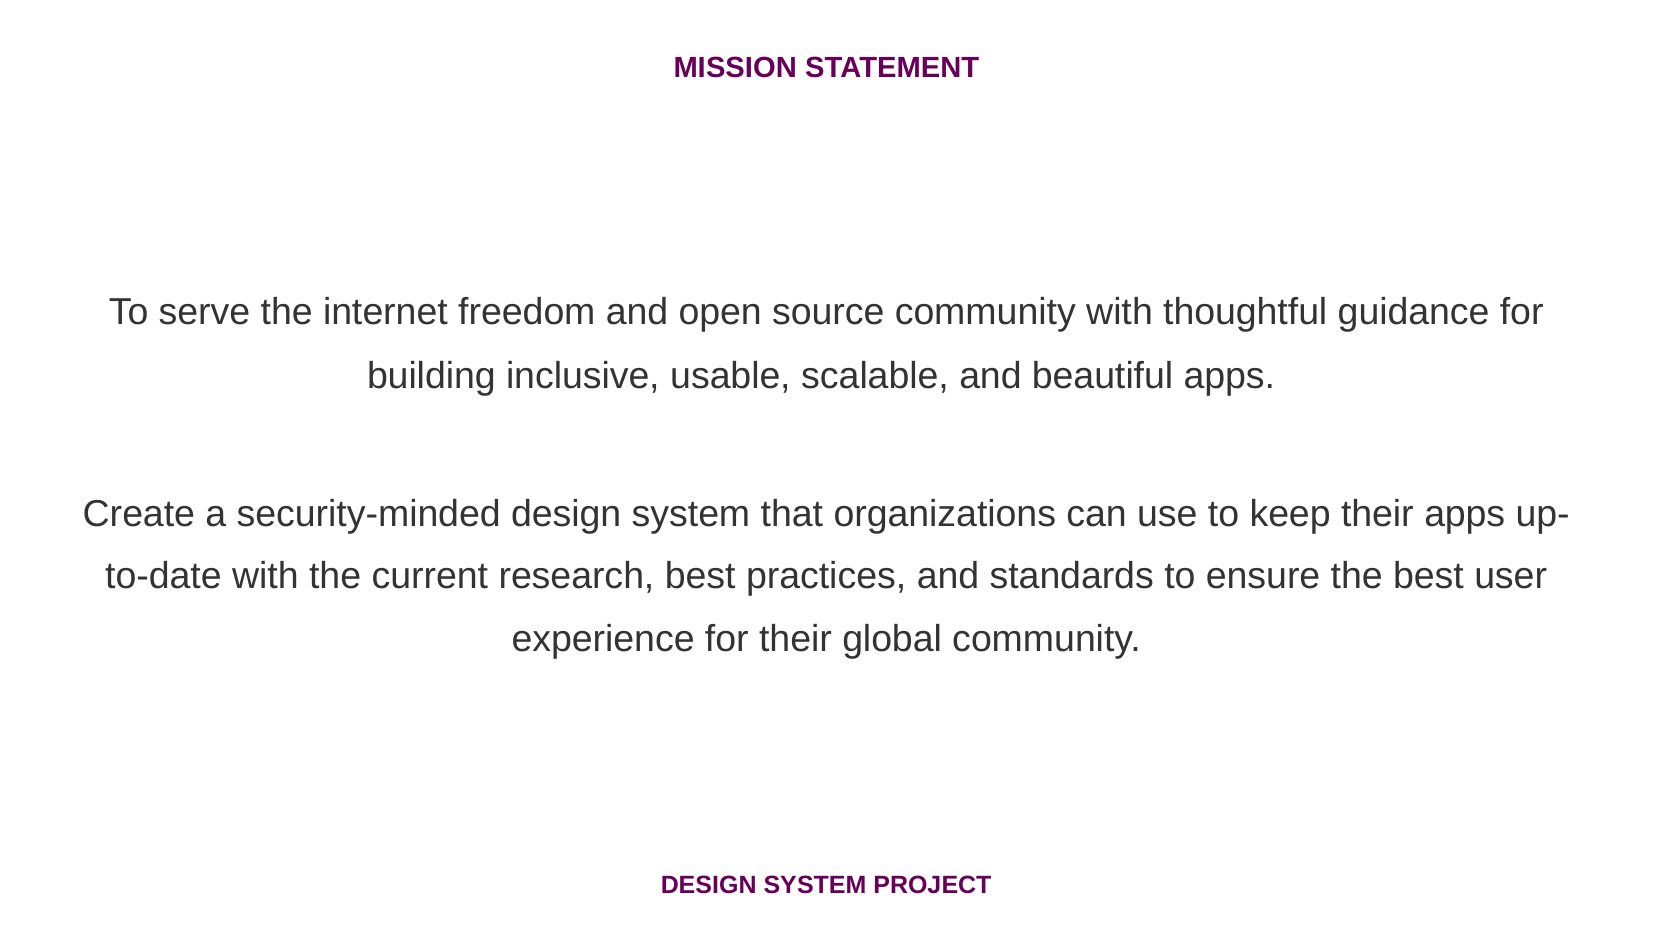

# MISSION STATEMENT
To serve the internet freedom and open source community with thoughtful guidance for building inclusive, usable, scalable, and beautiful apps.
Create a security-minded design system that organizations can use to keep their apps up-to-date with the current research, best practices, and standards to ensure the best user experience for their global community.
DESIGN SYSTEM PROJECT